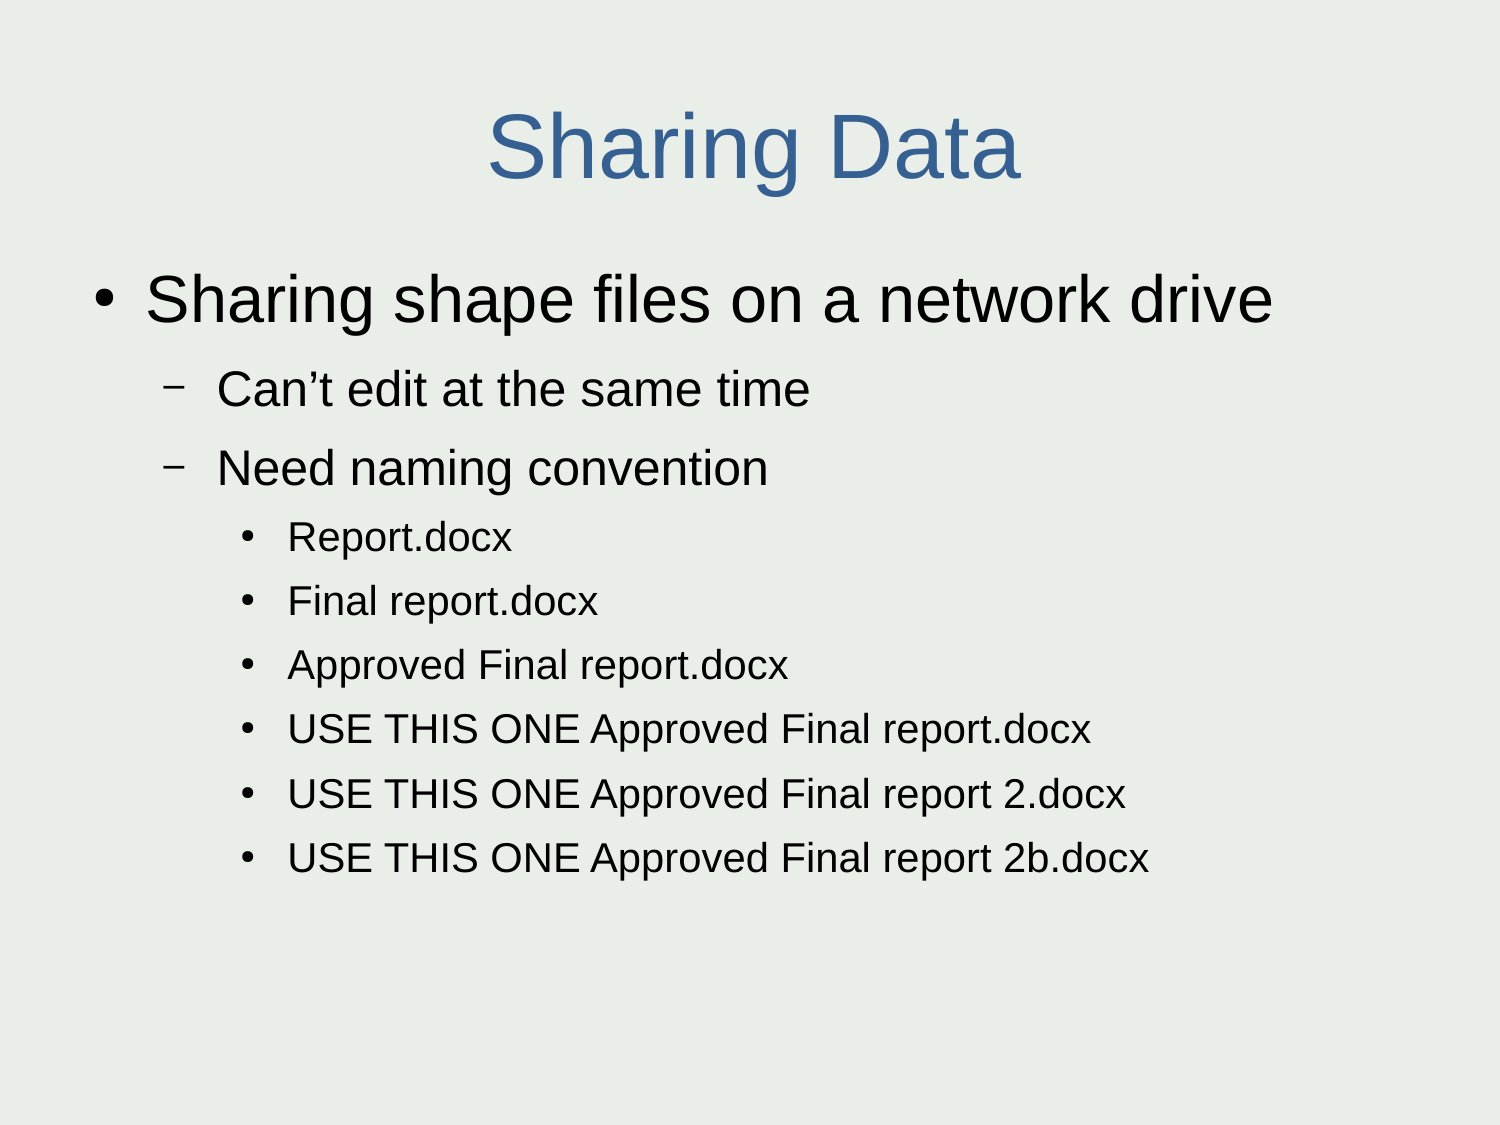

# Sharing Data
Sharing shape files on a network drive
Can’t edit at the same time
Need naming convention
Report.docx
Final report.docx
Approved Final report.docx
USE THIS ONE Approved Final report.docx
USE THIS ONE Approved Final report 2.docx
USE THIS ONE Approved Final report 2b.docx